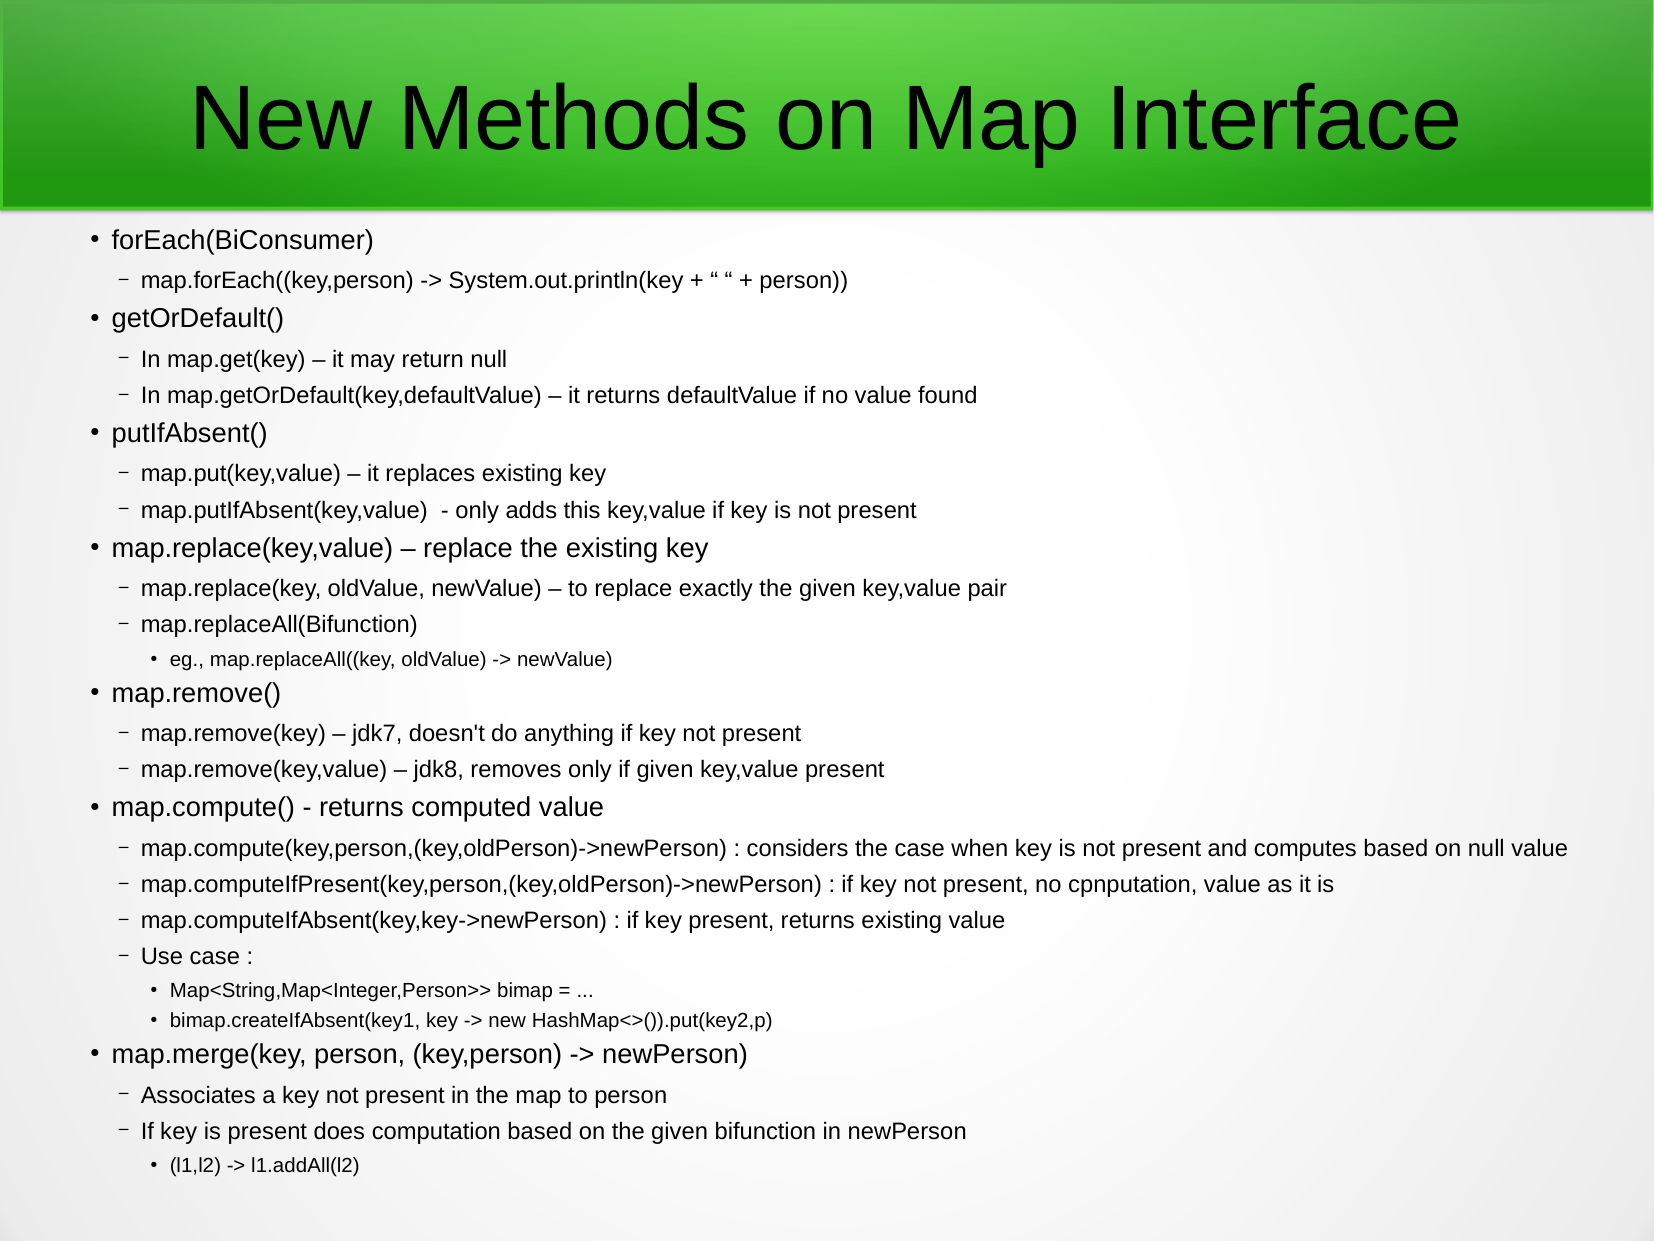

# New Methods on Map Interface
forEach(BiConsumer)
map.forEach((key,person) -> System.out.println(key + “ “ + person))
getOrDefault()
In map.get(key) – it may return null
In map.getOrDefault(key,defaultValue) – it returns defaultValue if no value found
putIfAbsent()
map.put(key,value) – it replaces existing key
map.putIfAbsent(key,value) - only adds this key,value if key is not present
map.replace(key,value) – replace the existing key
map.replace(key, oldValue, newValue) – to replace exactly the given key,value pair
map.replaceAll(Bifunction)
eg., map.replaceAll((key, oldValue) -> newValue)
map.remove()
map.remove(key) – jdk7, doesn't do anything if key not present
map.remove(key,value) – jdk8, removes only if given key,value present
map.compute() - returns computed value
map.compute(key,person,(key,oldPerson)->newPerson) : considers the case when key is not present and computes based on null value
map.computeIfPresent(key,person,(key,oldPerson)->newPerson) : if key not present, no cpnputation, value as it is
map.computeIfAbsent(key,key->newPerson) : if key present, returns existing value
Use case :
Map<String,Map<Integer,Person>> bimap = ...
bimap.createIfAbsent(key1, key -> new HashMap<>()).put(key2,p)
map.merge(key, person, (key,person) -> newPerson)
Associates a key not present in the map to person
If key is present does computation based on the given bifunction in newPerson
(l1,l2) -> l1.addAll(l2)